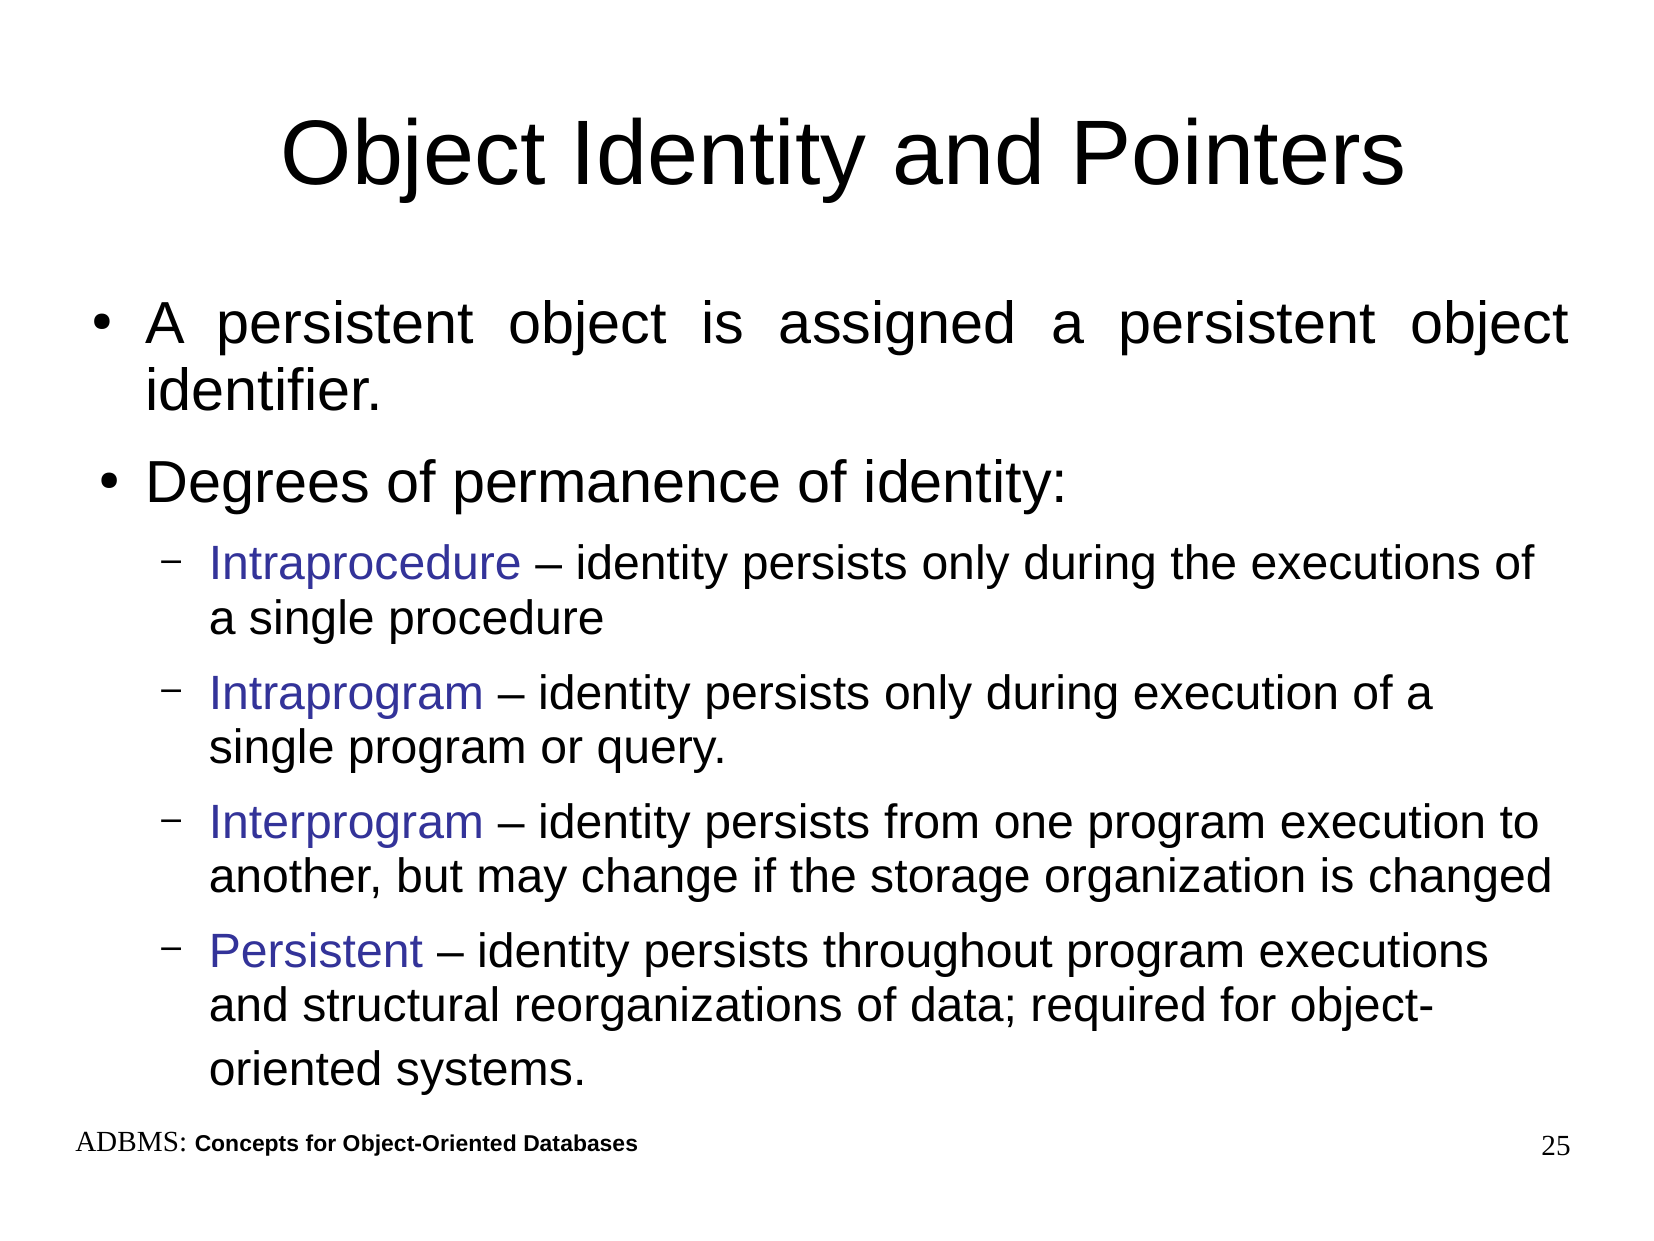

# Object Identity and Pointers
A persistent object is assigned a persistent object identifier.
Degrees of permanence of identity:
Intraprocedure – identity persists only during the executions of a single procedure
Intraprogram – identity persists only during execution of a single program or query.
Interprogram – identity persists from one program execution to another, but may change if the storage organization is changed
Persistent – identity persists throughout program executions and structural reorganizations of data; required for object-oriented systems.